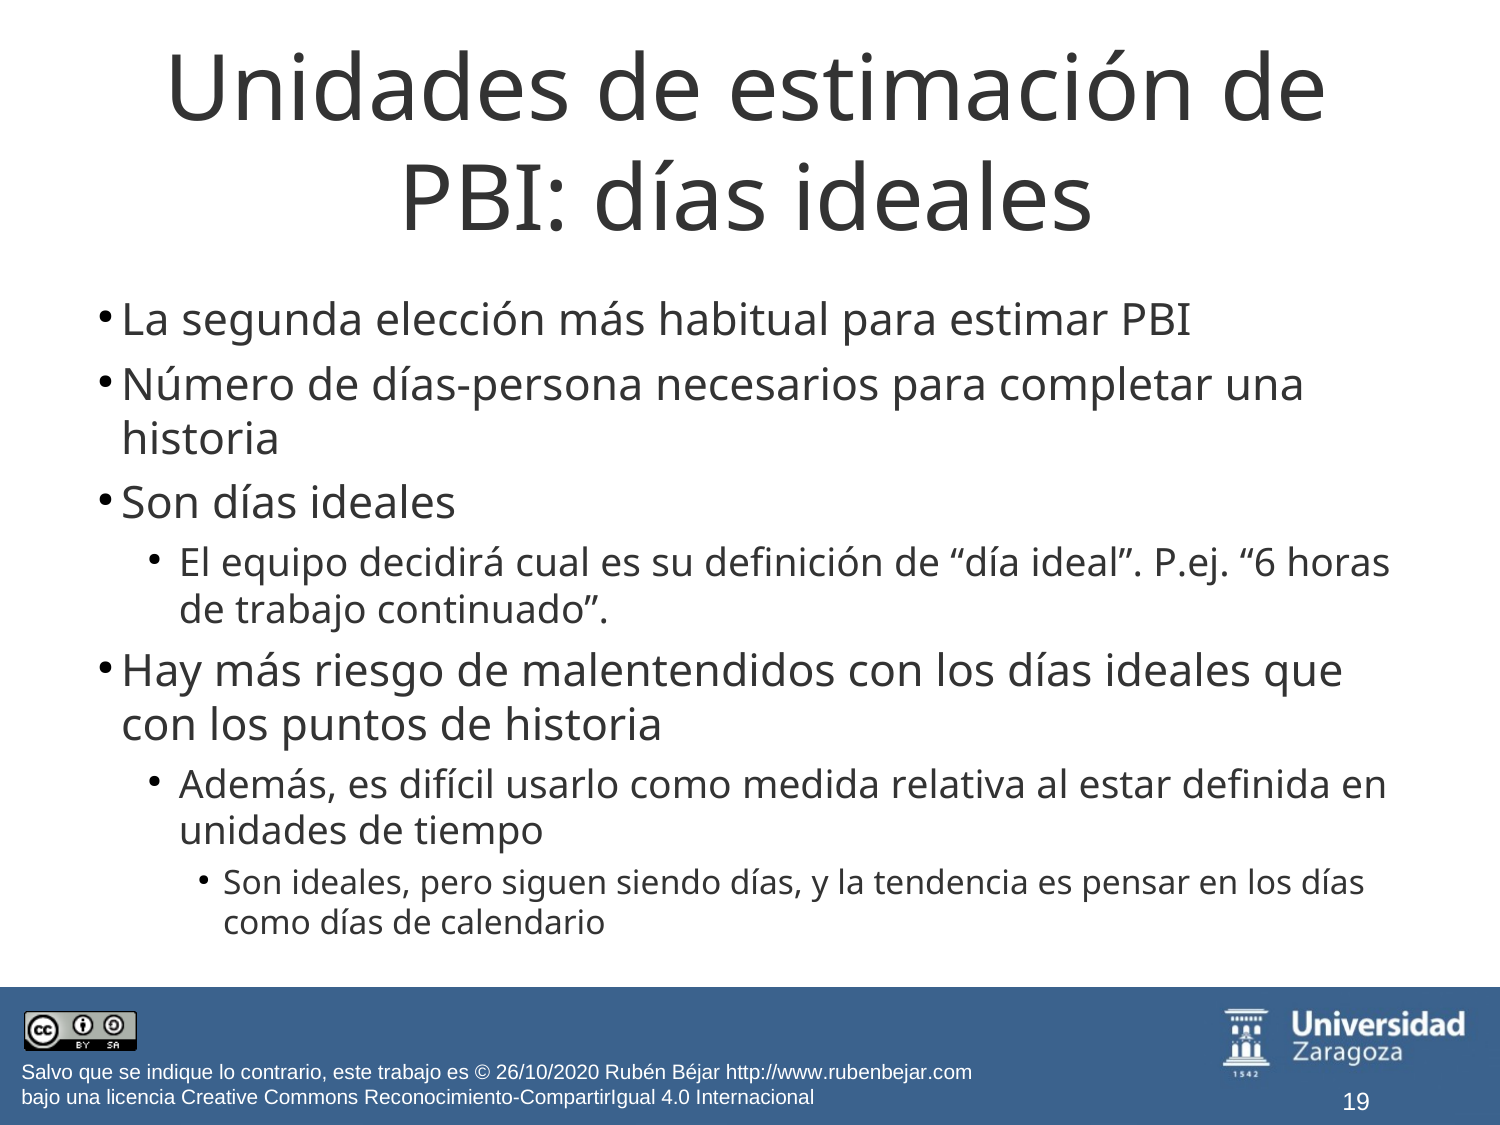

# Unidades de estimación de PBI: días ideales
La segunda elección más habitual para estimar PBI
Número de días-persona necesarios para completar una historia
Son días ideales
El equipo decidirá cual es su definición de “día ideal”. P.ej. “6 horas de trabajo continuado”.
Hay más riesgo de malentendidos con los días ideales que con los puntos de historia
Además, es difícil usarlo como medida relativa al estar definida en unidades de tiempo
Son ideales, pero siguen siendo días, y la tendencia es pensar en los días como días de calendario